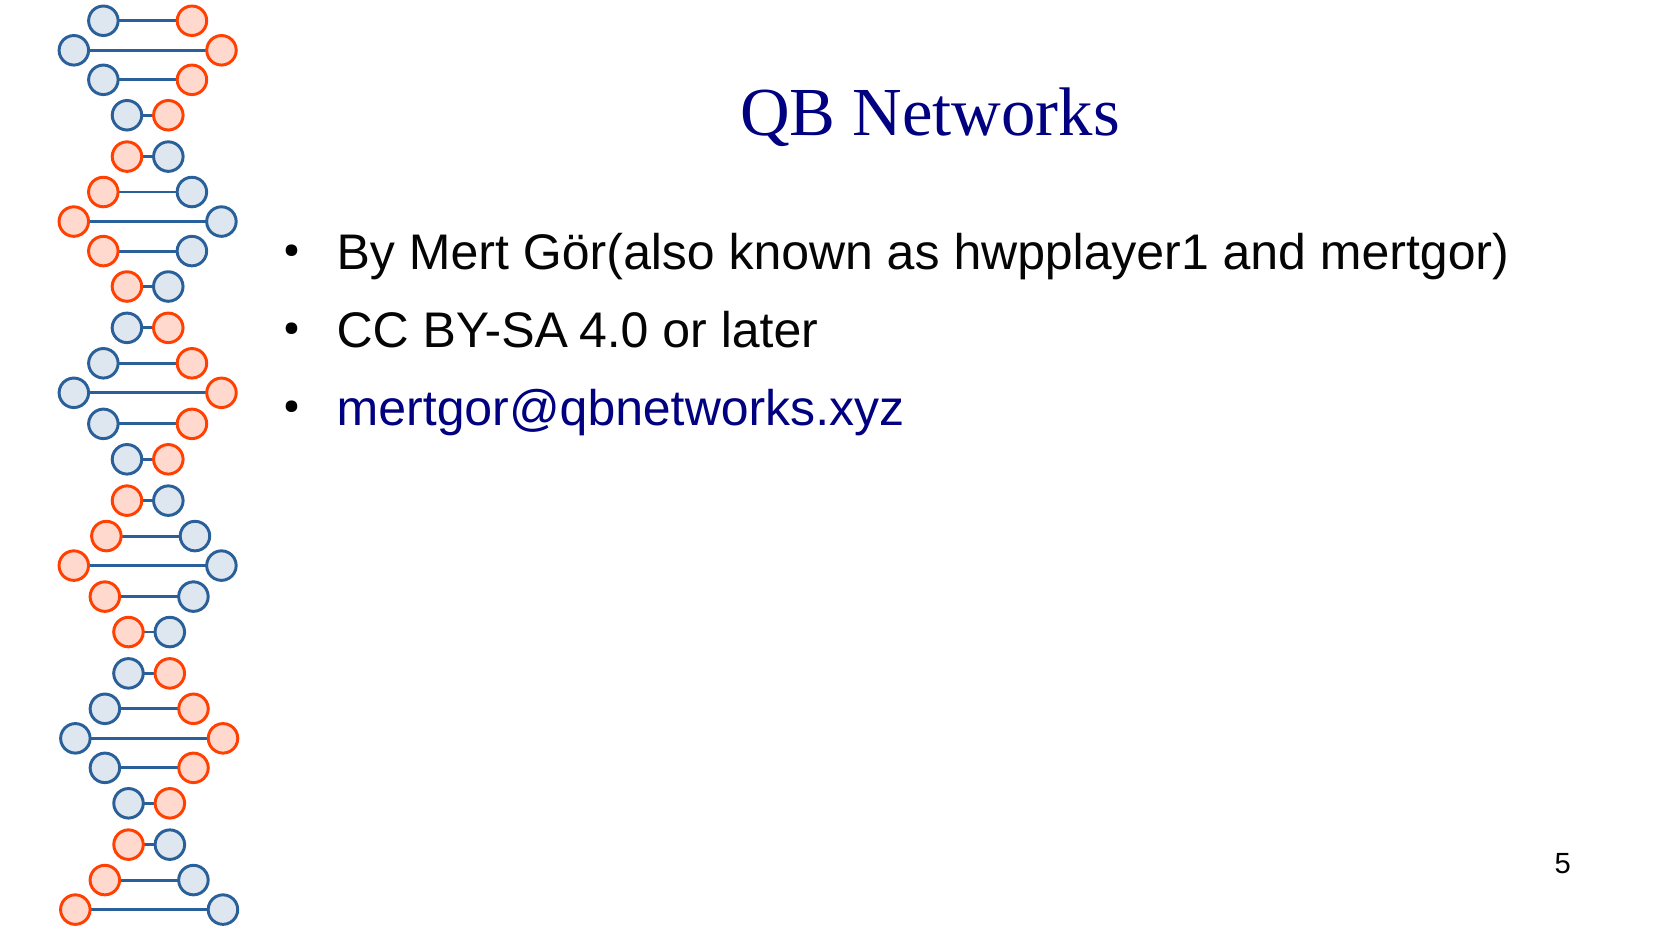

# QB Networks
By Mert Gör(also known as hwpplayer1 and mertgor)
CC BY-SA 4.0 or later
mertgor@qbnetworks.xyz
5